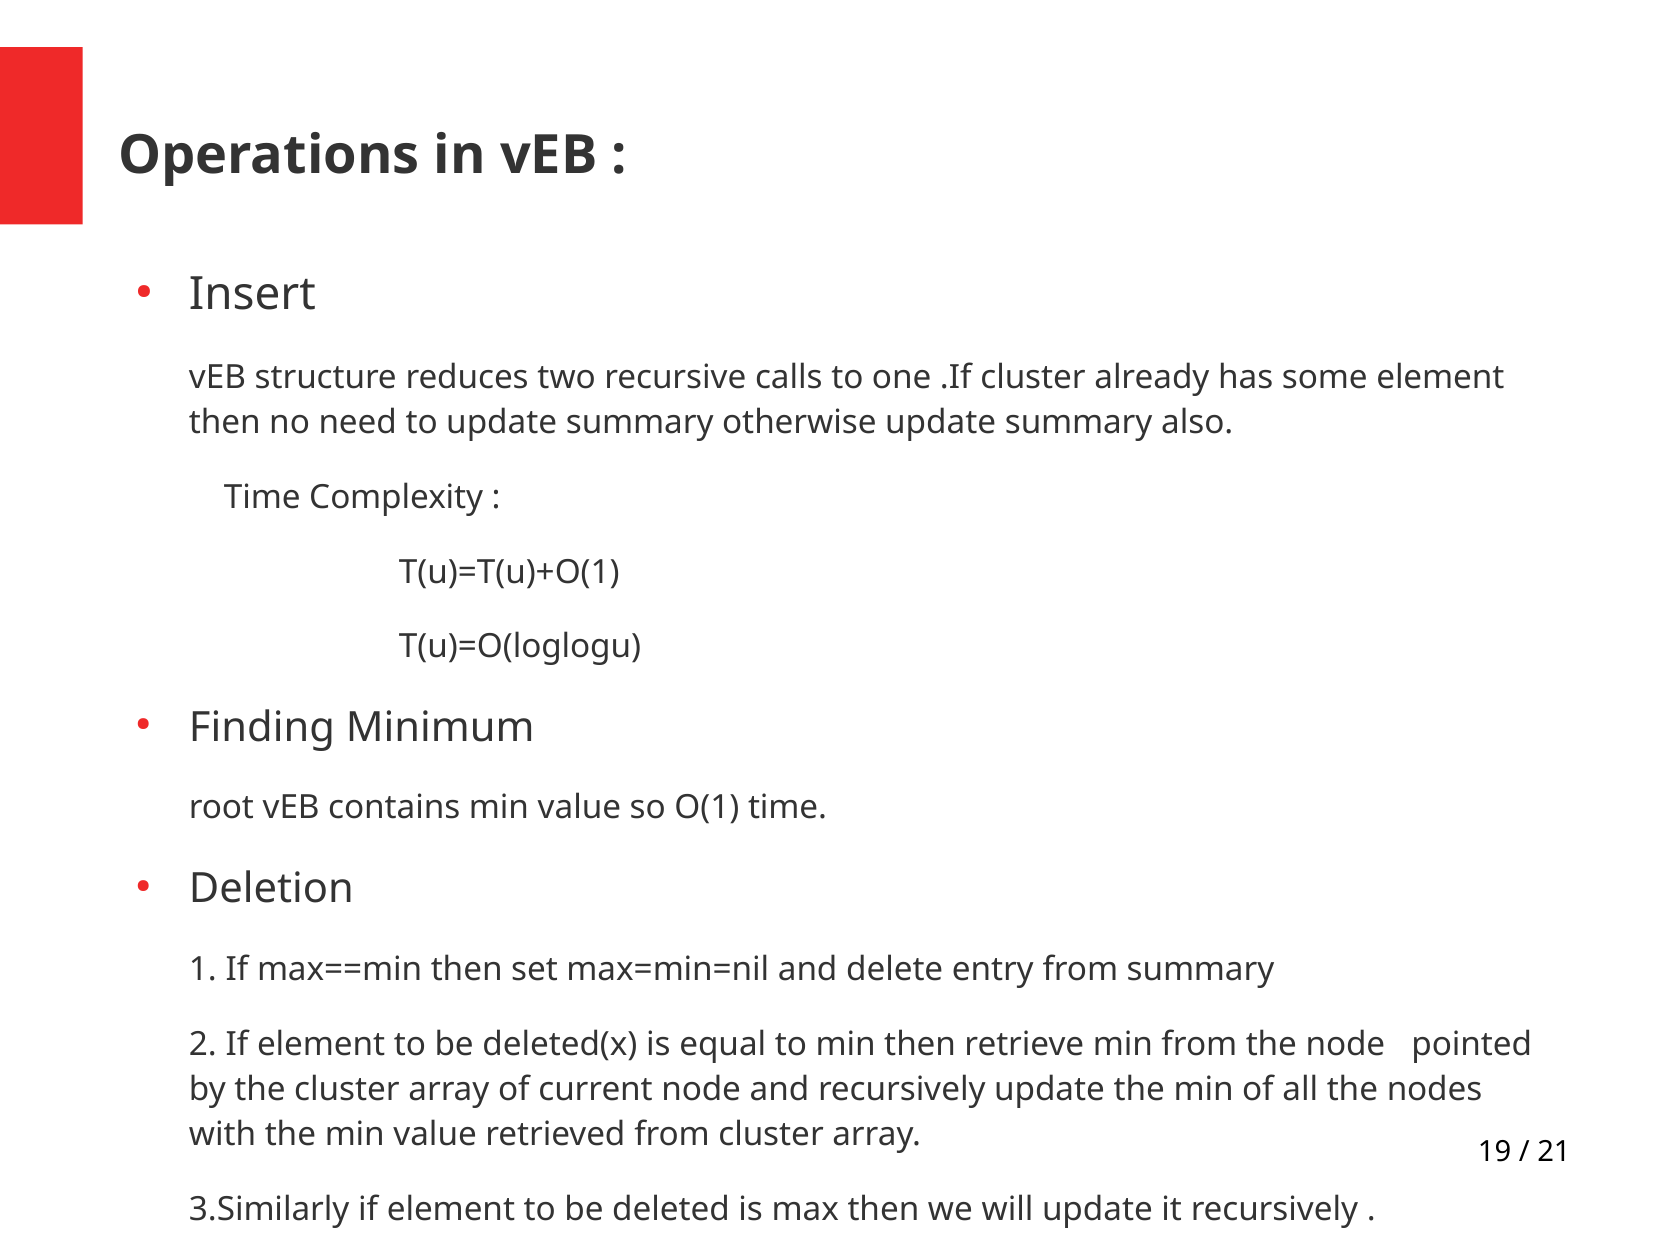

# Operations in vEB :
Insert
vEB structure reduces two recursive calls to one .If cluster already has some element then no need to update summary otherwise update summary also.
 Time Complexity :
 T(u)=T(u)+O(1)
 T(u)=O(loglogu)
Finding Minimum
root vEB contains min value so O(1) time.
Deletion
1. If max==min then set max=min=nil and delete entry from summary
2. If element to be deleted(x) is equal to min then retrieve min from the node pointed by the cluster array of current node and recursively update the min of all the nodes with the min value retrieved from cluster array.
3.Similarly if element to be deleted is max then we will update it recursively .
19